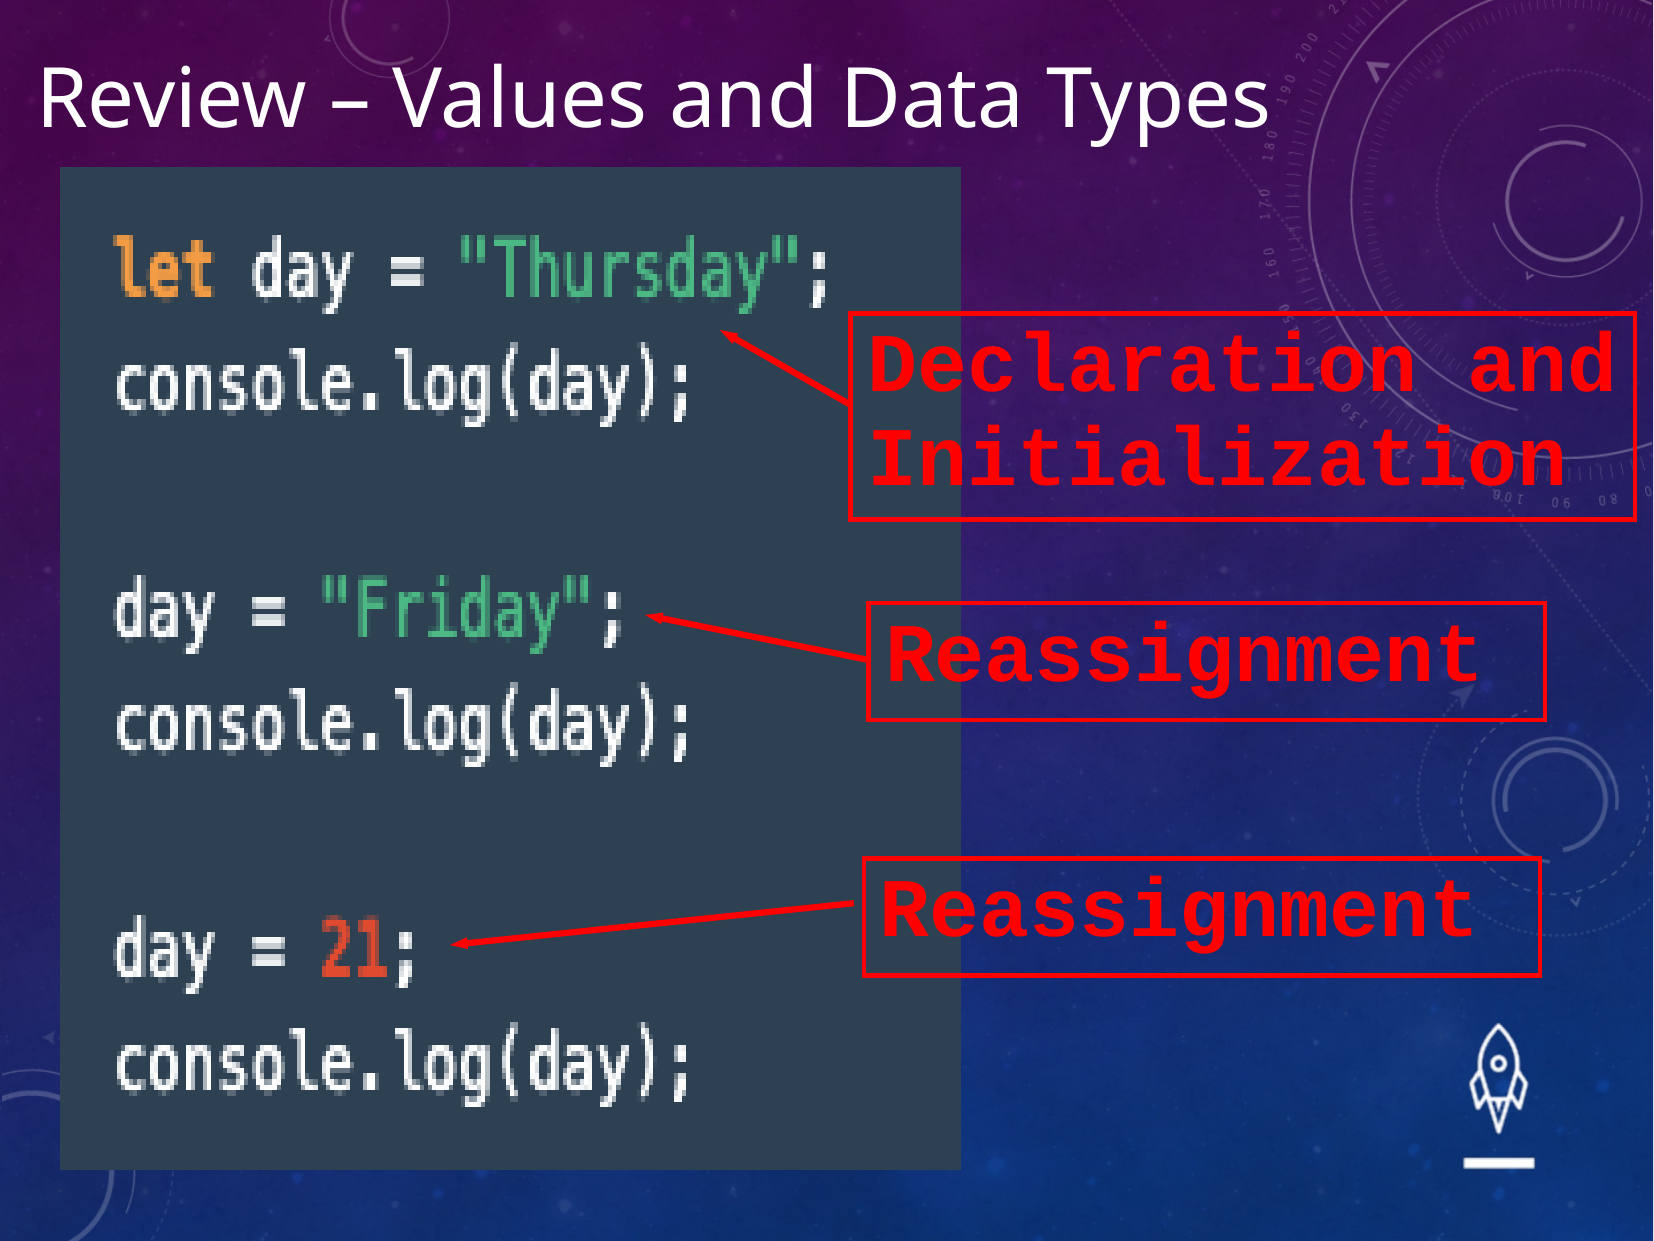

Review – Values and Data Types
Declaration and
Initialization
Reassignment
Reassignment